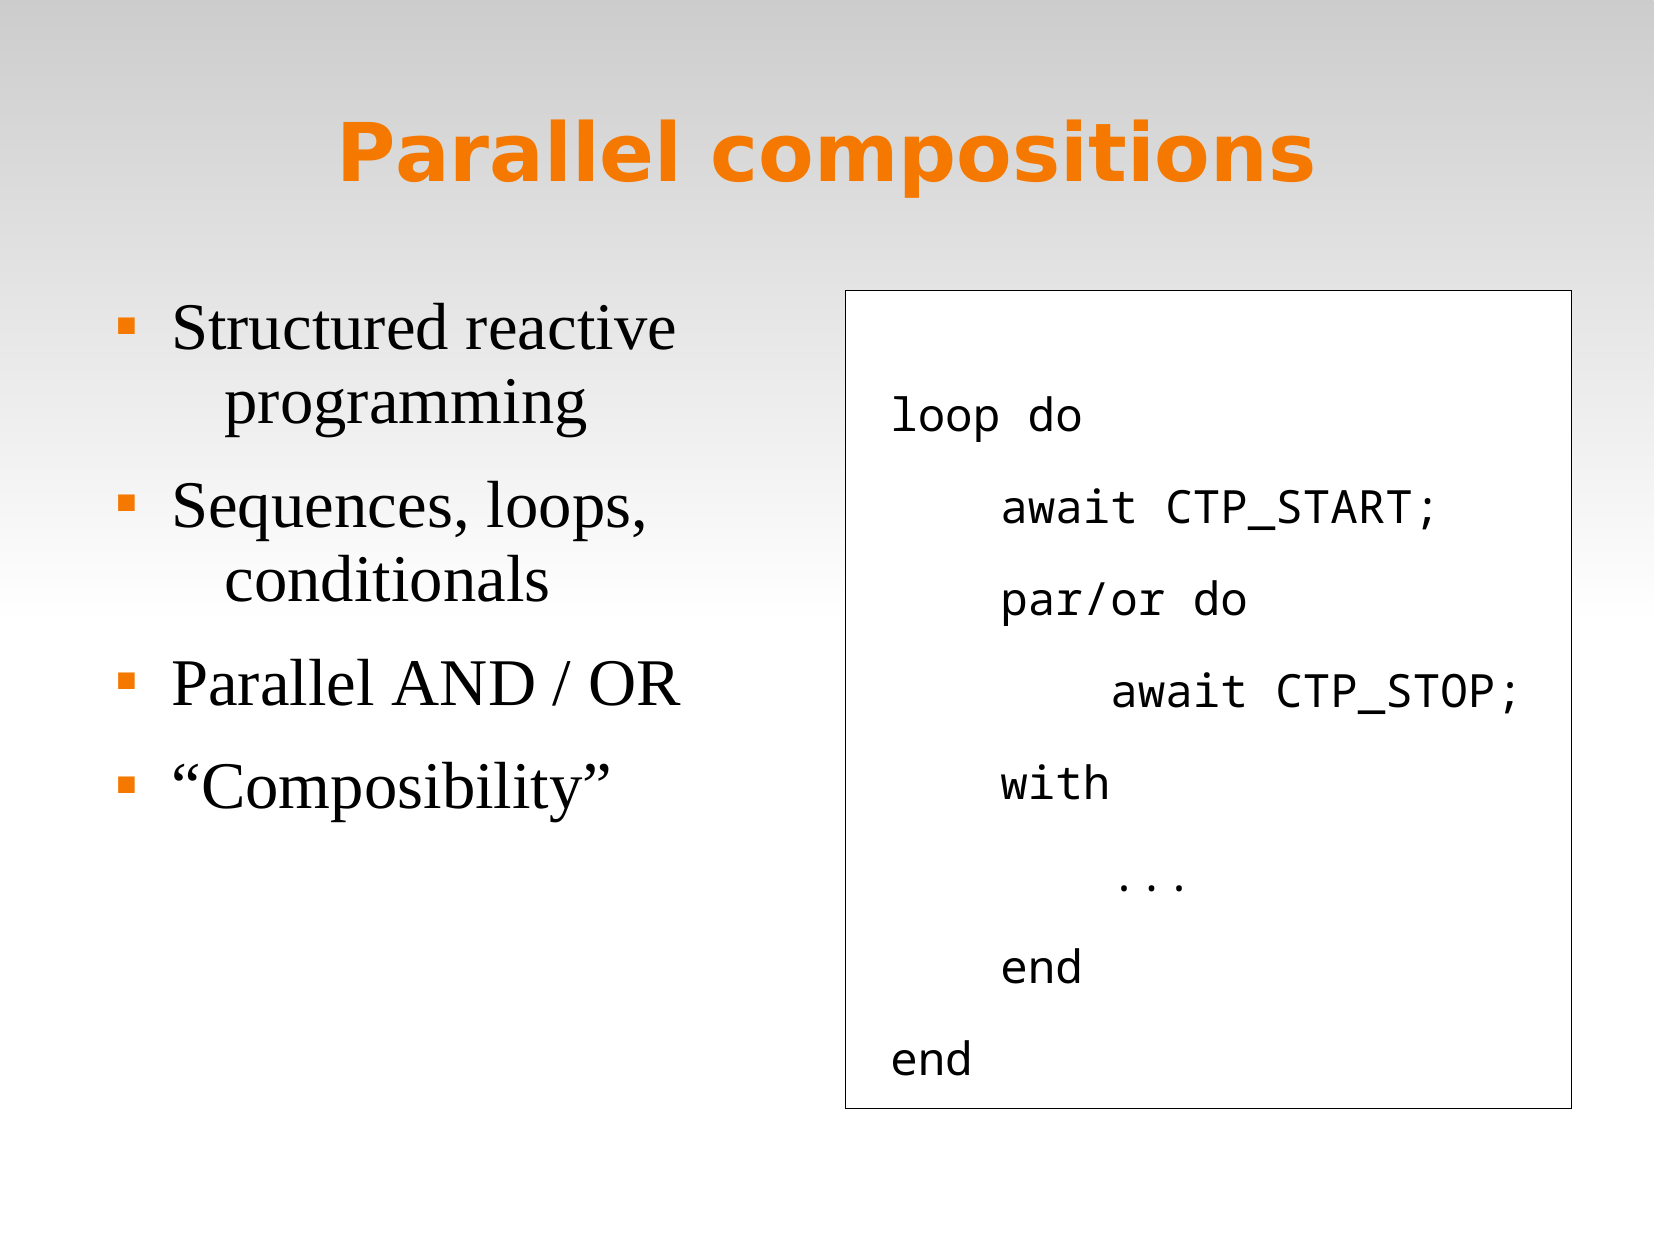

# Parallel compositions
Structured reactive programming
Sequences, loops, conditionals
Parallel AND / OR
“Composibility”
 loop do
 await CTP_START;
 par/or do
 await CTP_STOP;
 with
 ...
 end
 end